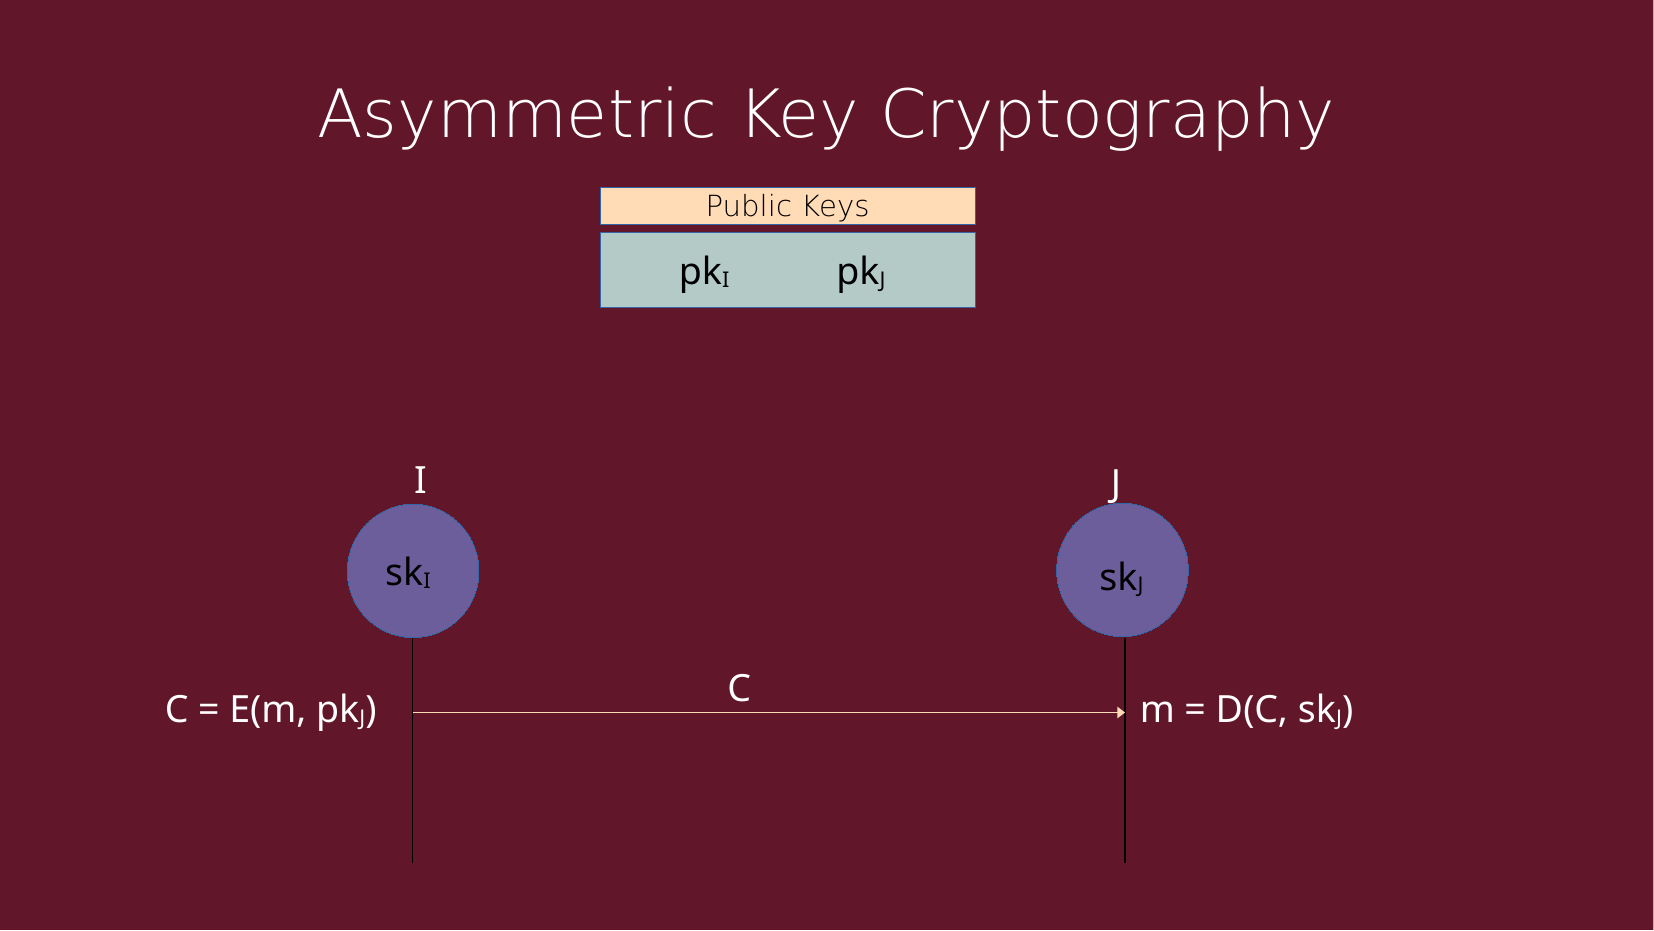

# Asymmetric Key Cryptography
Public Keys
pkI pkJ
 I
J
skI
skJ
C
C = E(m, pkJ)
m = D(C, skJ)